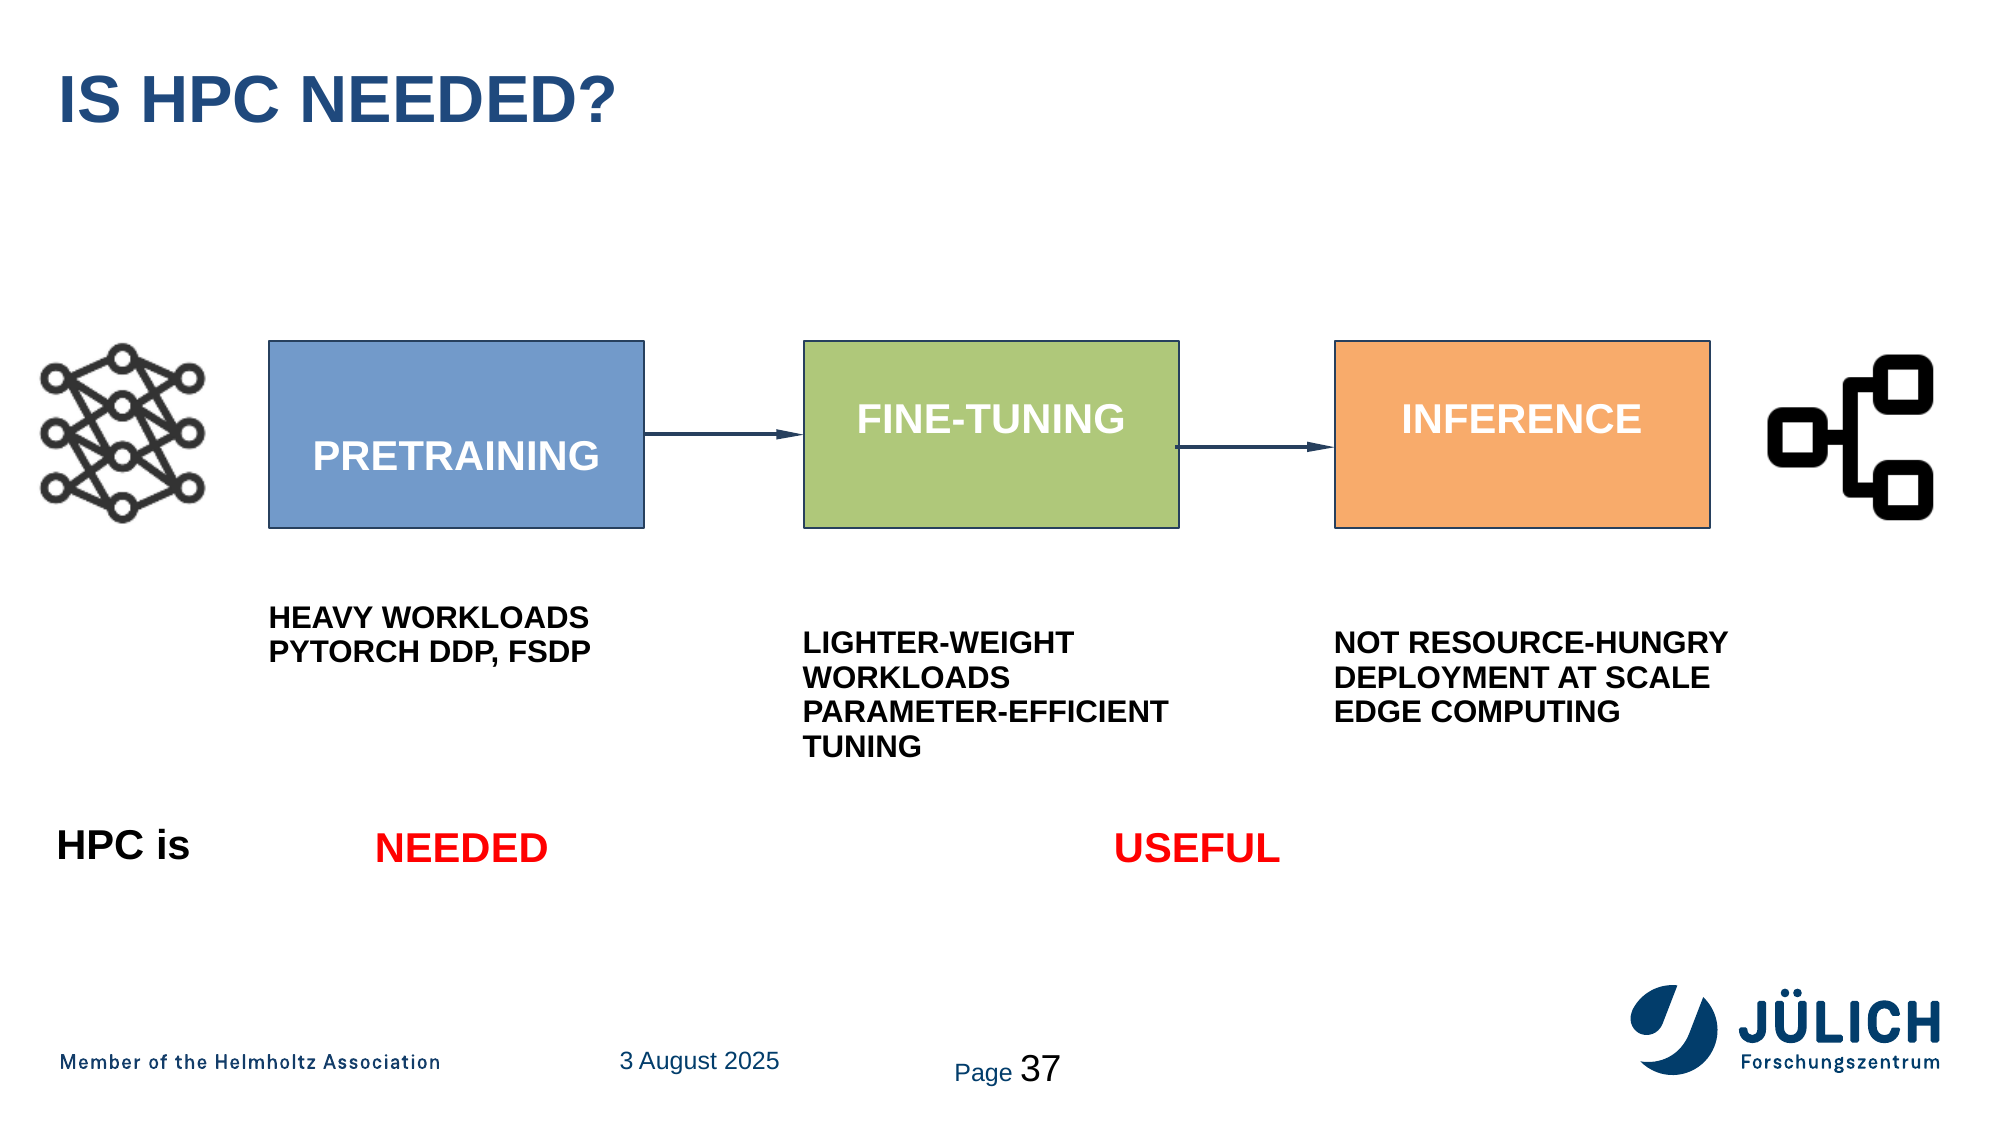

# Is HPC needed?
PRETRAINING
FINE-TUNING
INFERENCE
HEAVY WORKLOADS
PYTORCH DDP, FSDP
LIGHTER-WEIGHT WORKLOADS
PARAMETER-EFFICIENT TUNING
NOT RESOURCE-HUNGRY
DEPLOYMENT AT SCALE
EDGE COMPUTING
HPC is
NEEDED
USEFUL
3 August 2025
Page